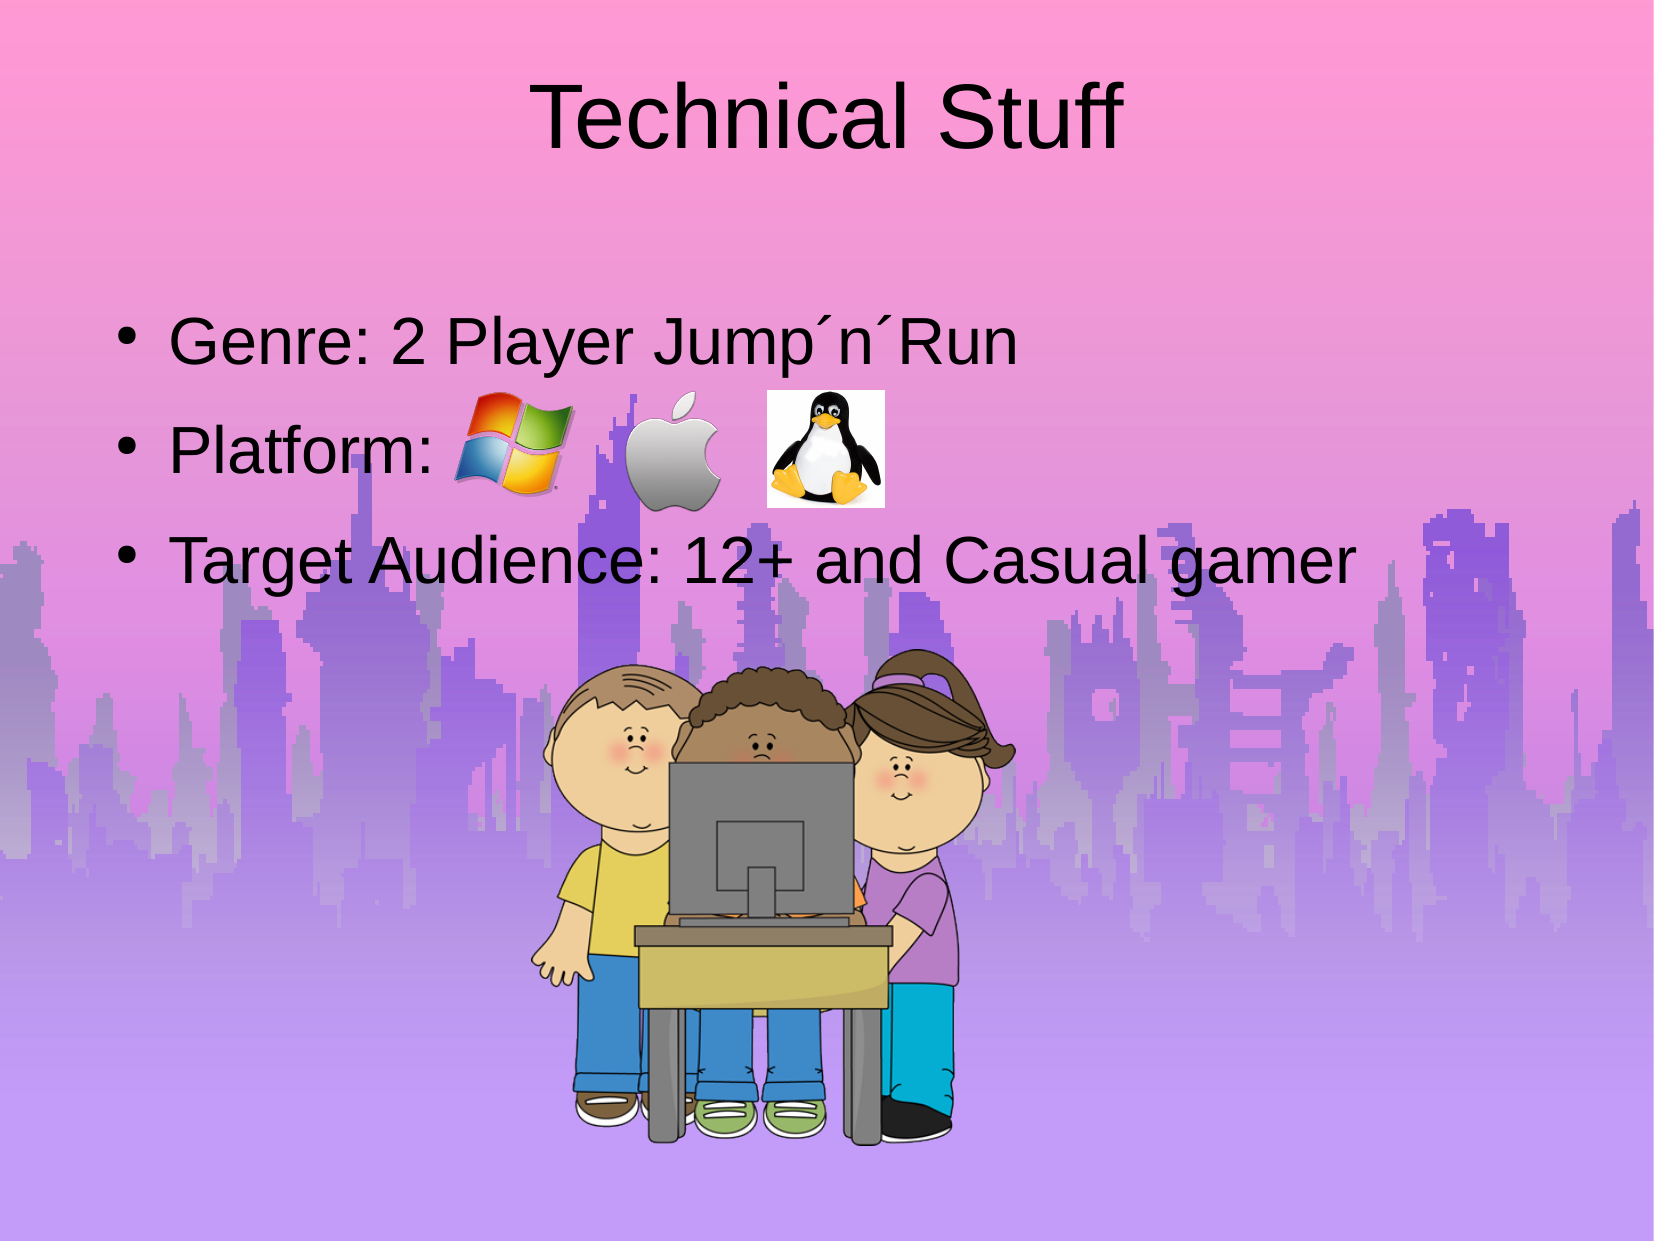

# Technical Stuff
Genre: 2 Player Jump´n´Run
Platform:
Target Audience: 12+ and Casual gamer